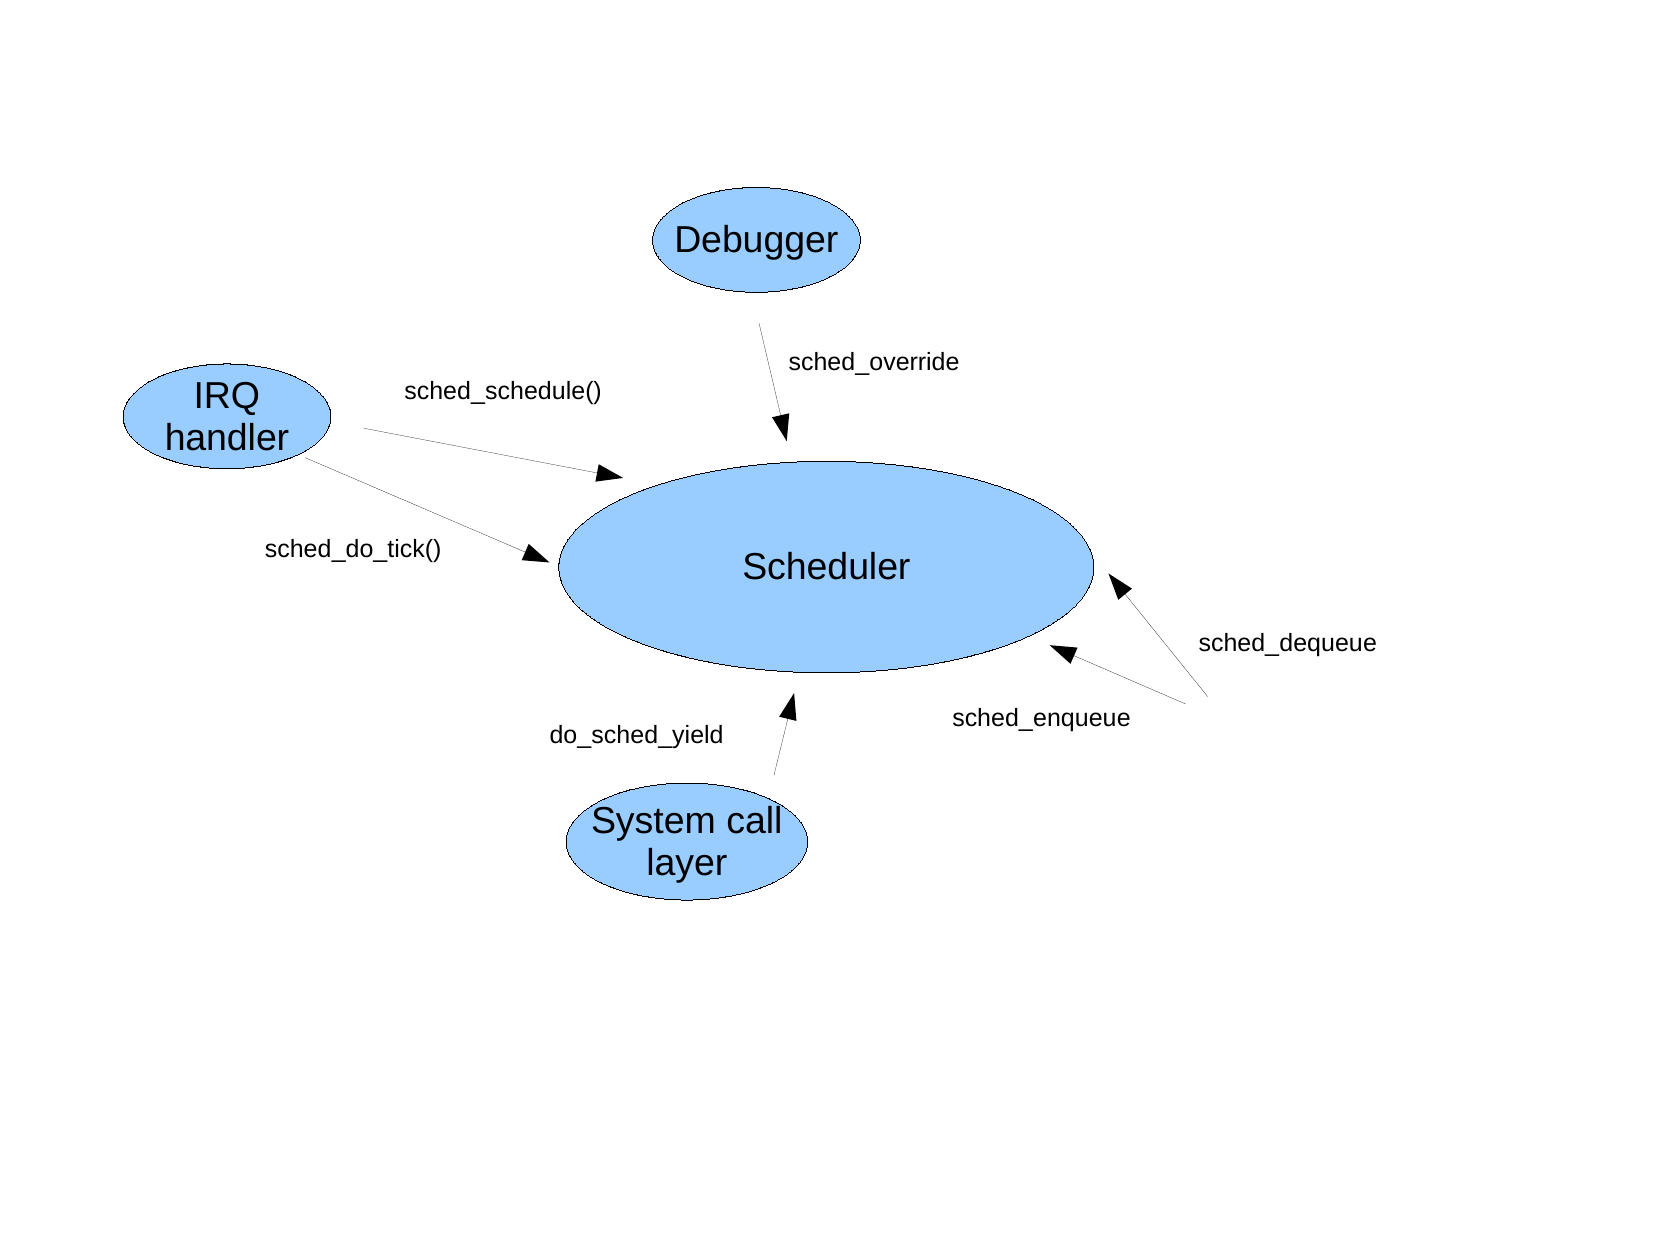

Debugger
sched_override
IRQ
handler
sched_schedule()
Scheduler
sched_do_tick()
sched_dequeue
sched_enqueue
do_sched_yield
System call
layer